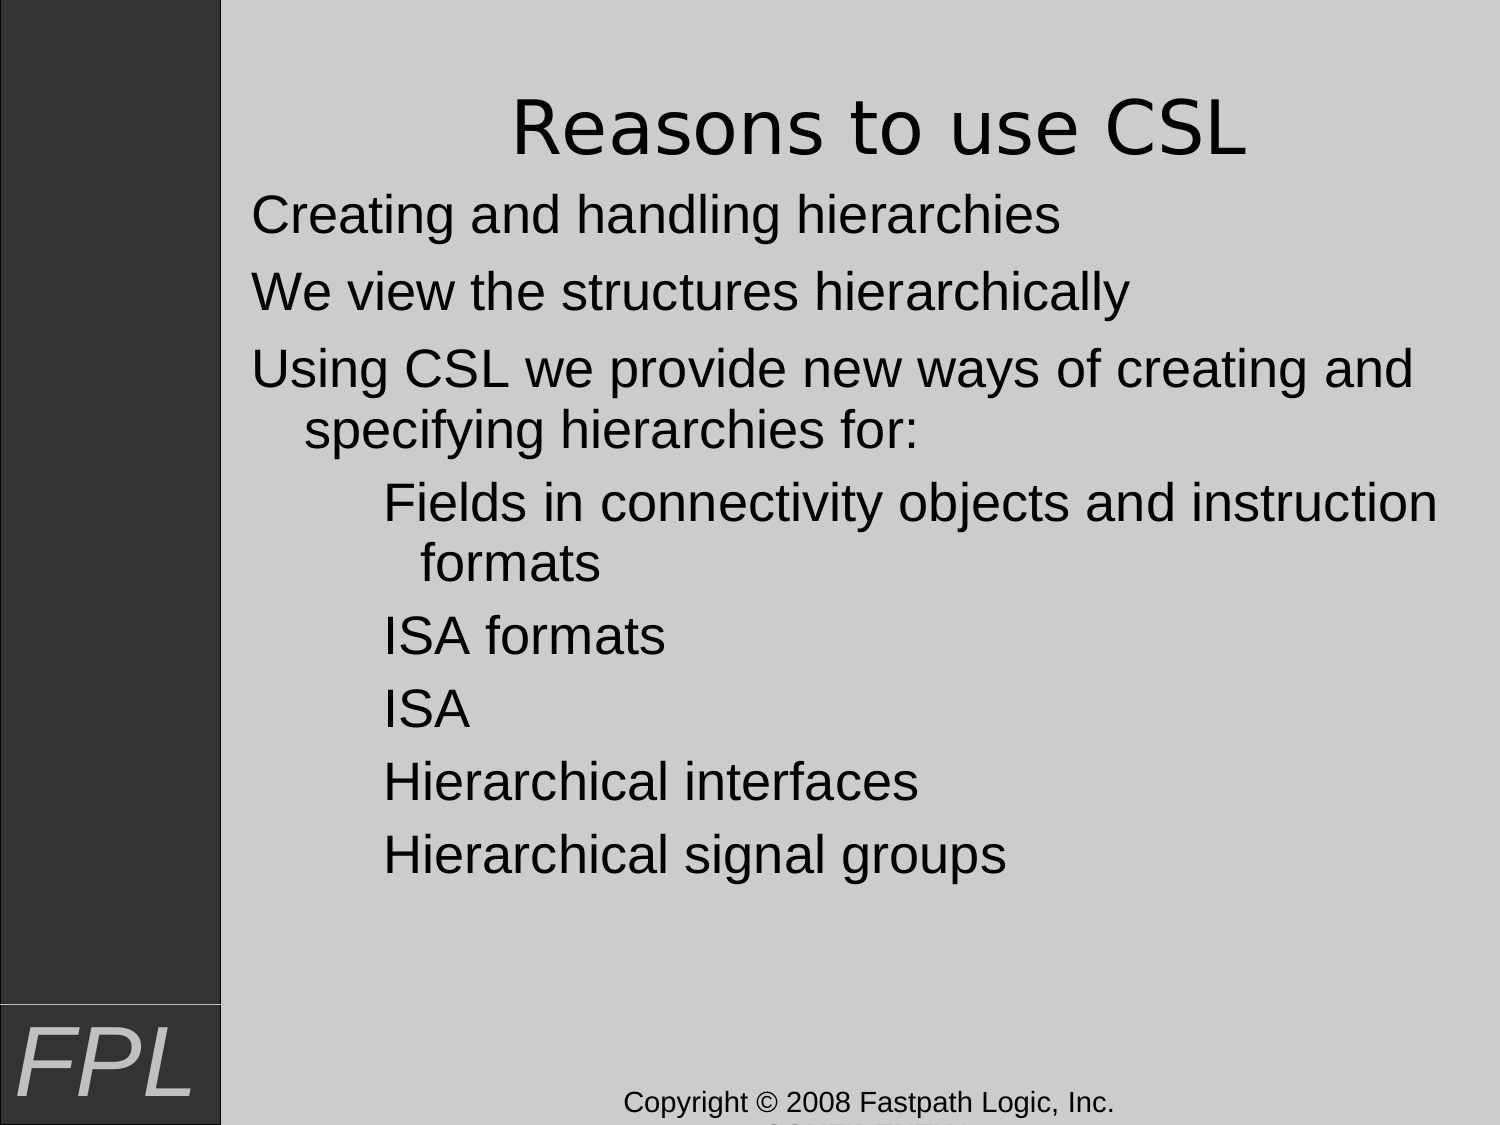

# Reasons to use CSL
Creating and handling hierarchies
We view the structures hierarchically
Using CSL we provide new ways of creating and specifying hierarchies for:
Fields in connectivity objects and instruction formats
ISA formats
ISA
Hierarchical interfaces
Hierarchical signal groups